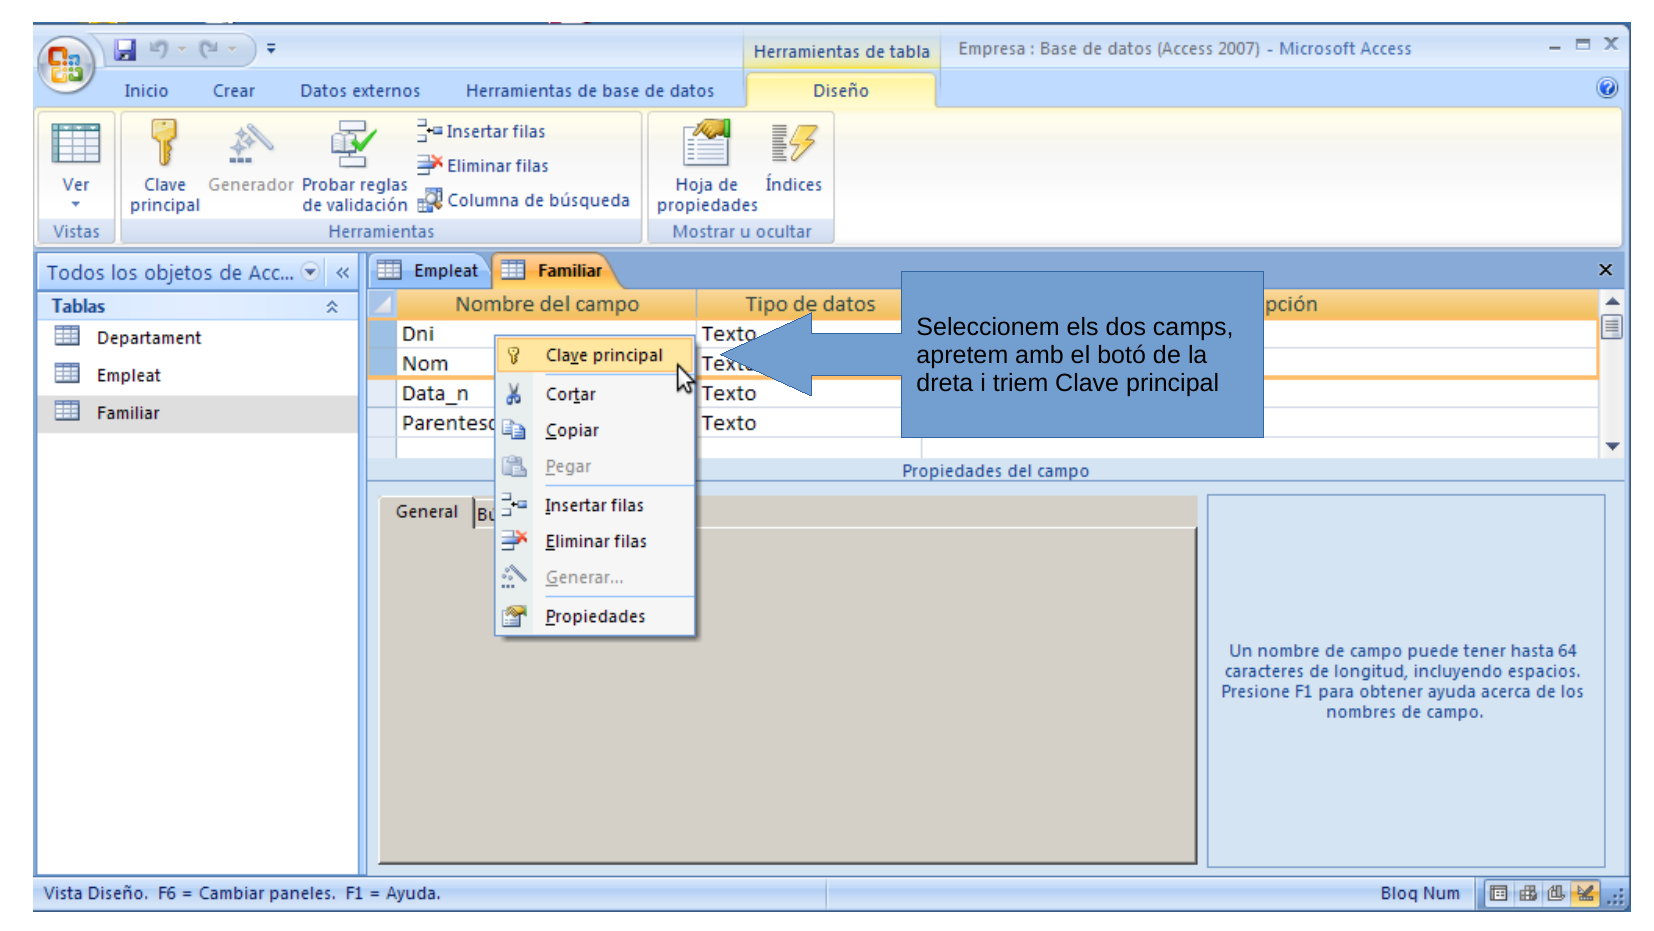

Seleccionem els dos camps, apretem amb el botó de la dreta i triem Clave principal